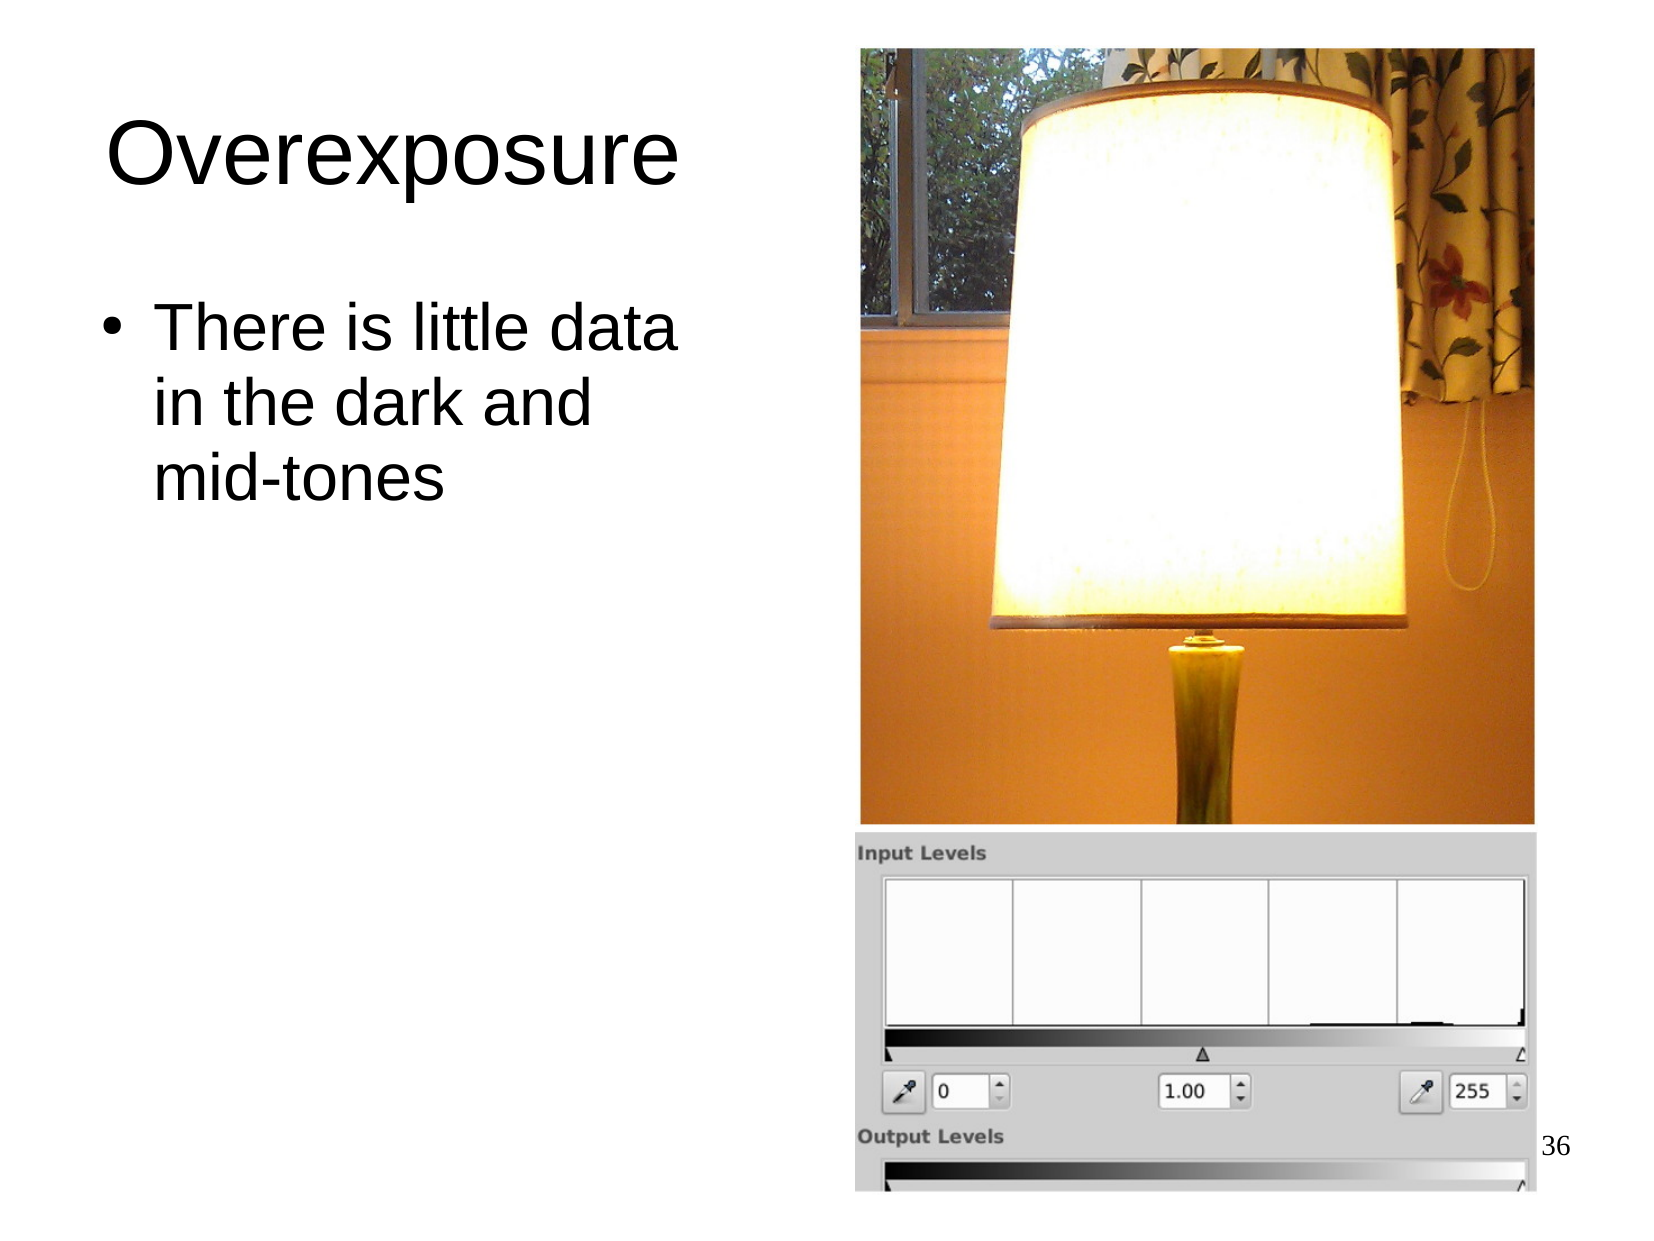

# Overexposure
There is little data in the dark and mid-tones
36